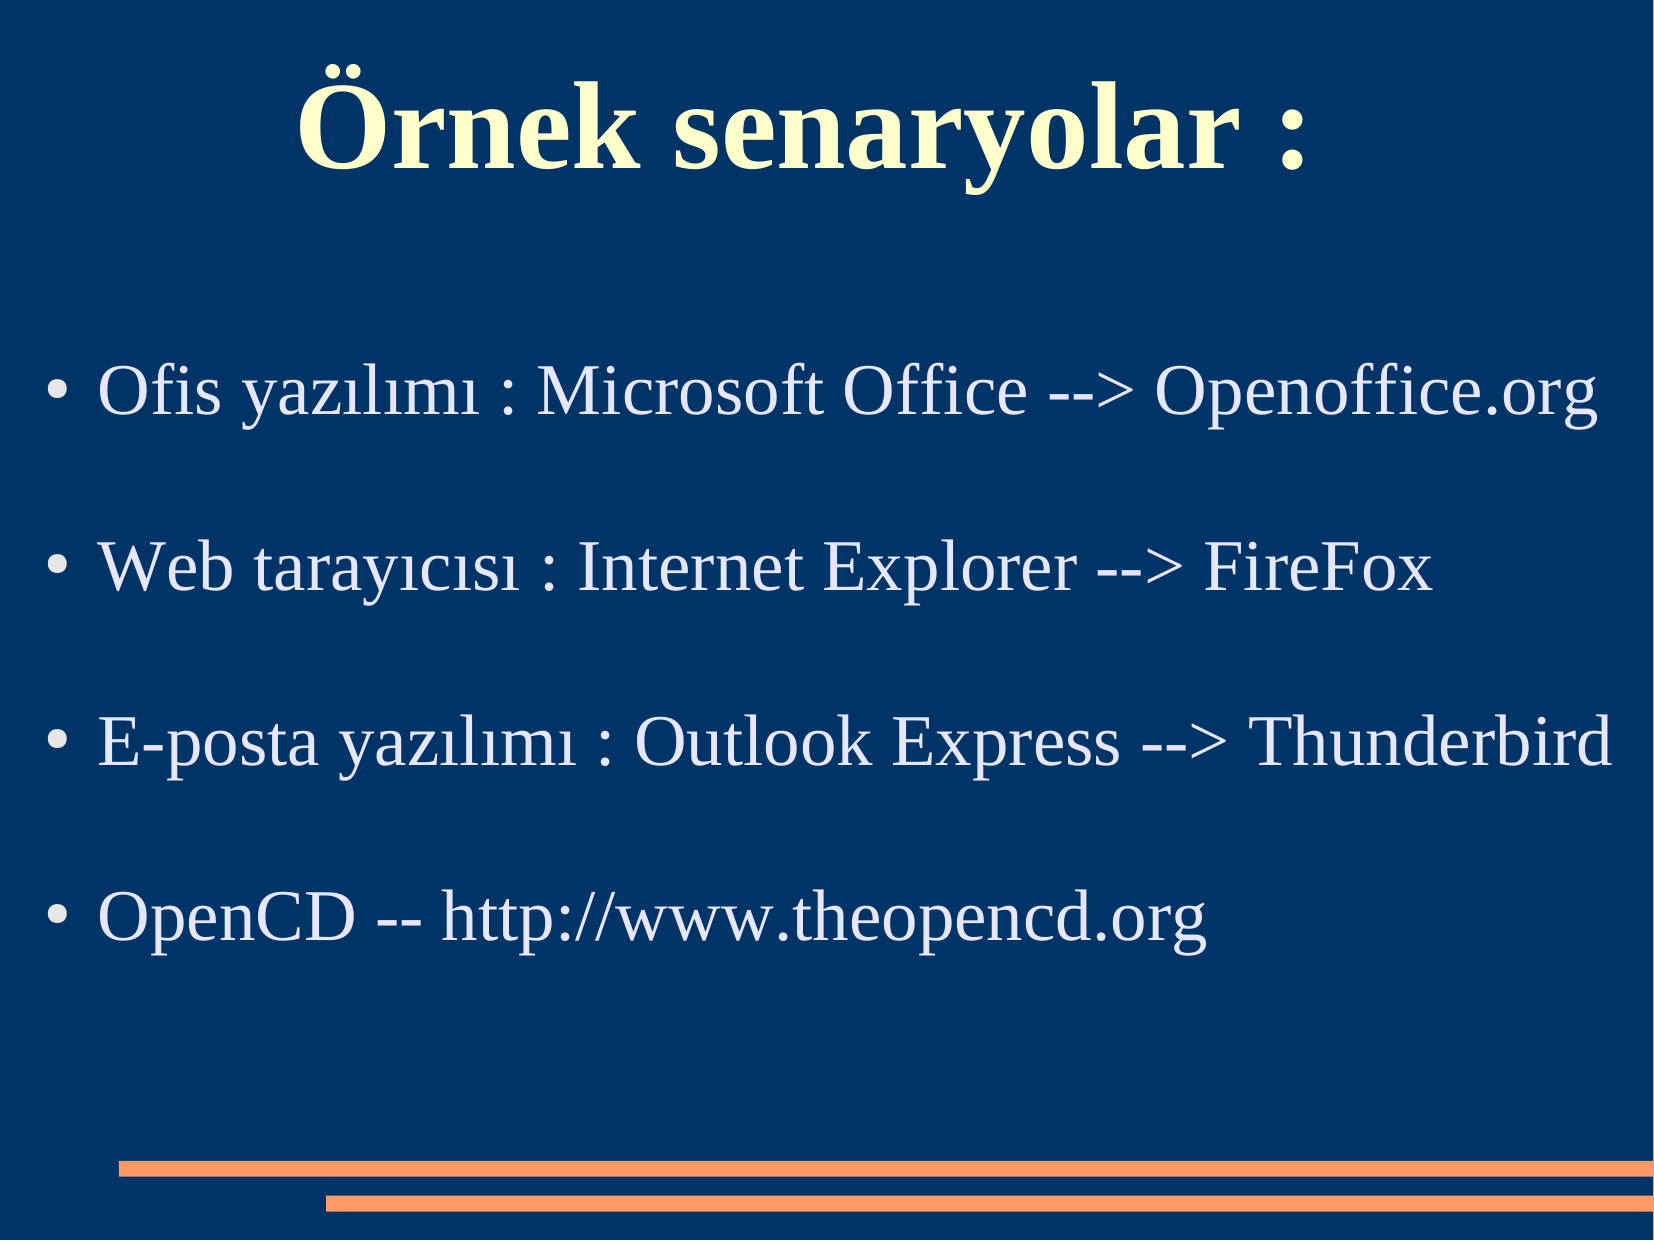

# Örnek senaryolar :
Ofis yazılımı : Microsoft Office --> Openoffice.org
Web tarayıcısı : Internet Explorer --> FireFox
E-posta yazılımı : Outlook Express --> Thunderbird
OpenCD -- http://www.theopencd.org